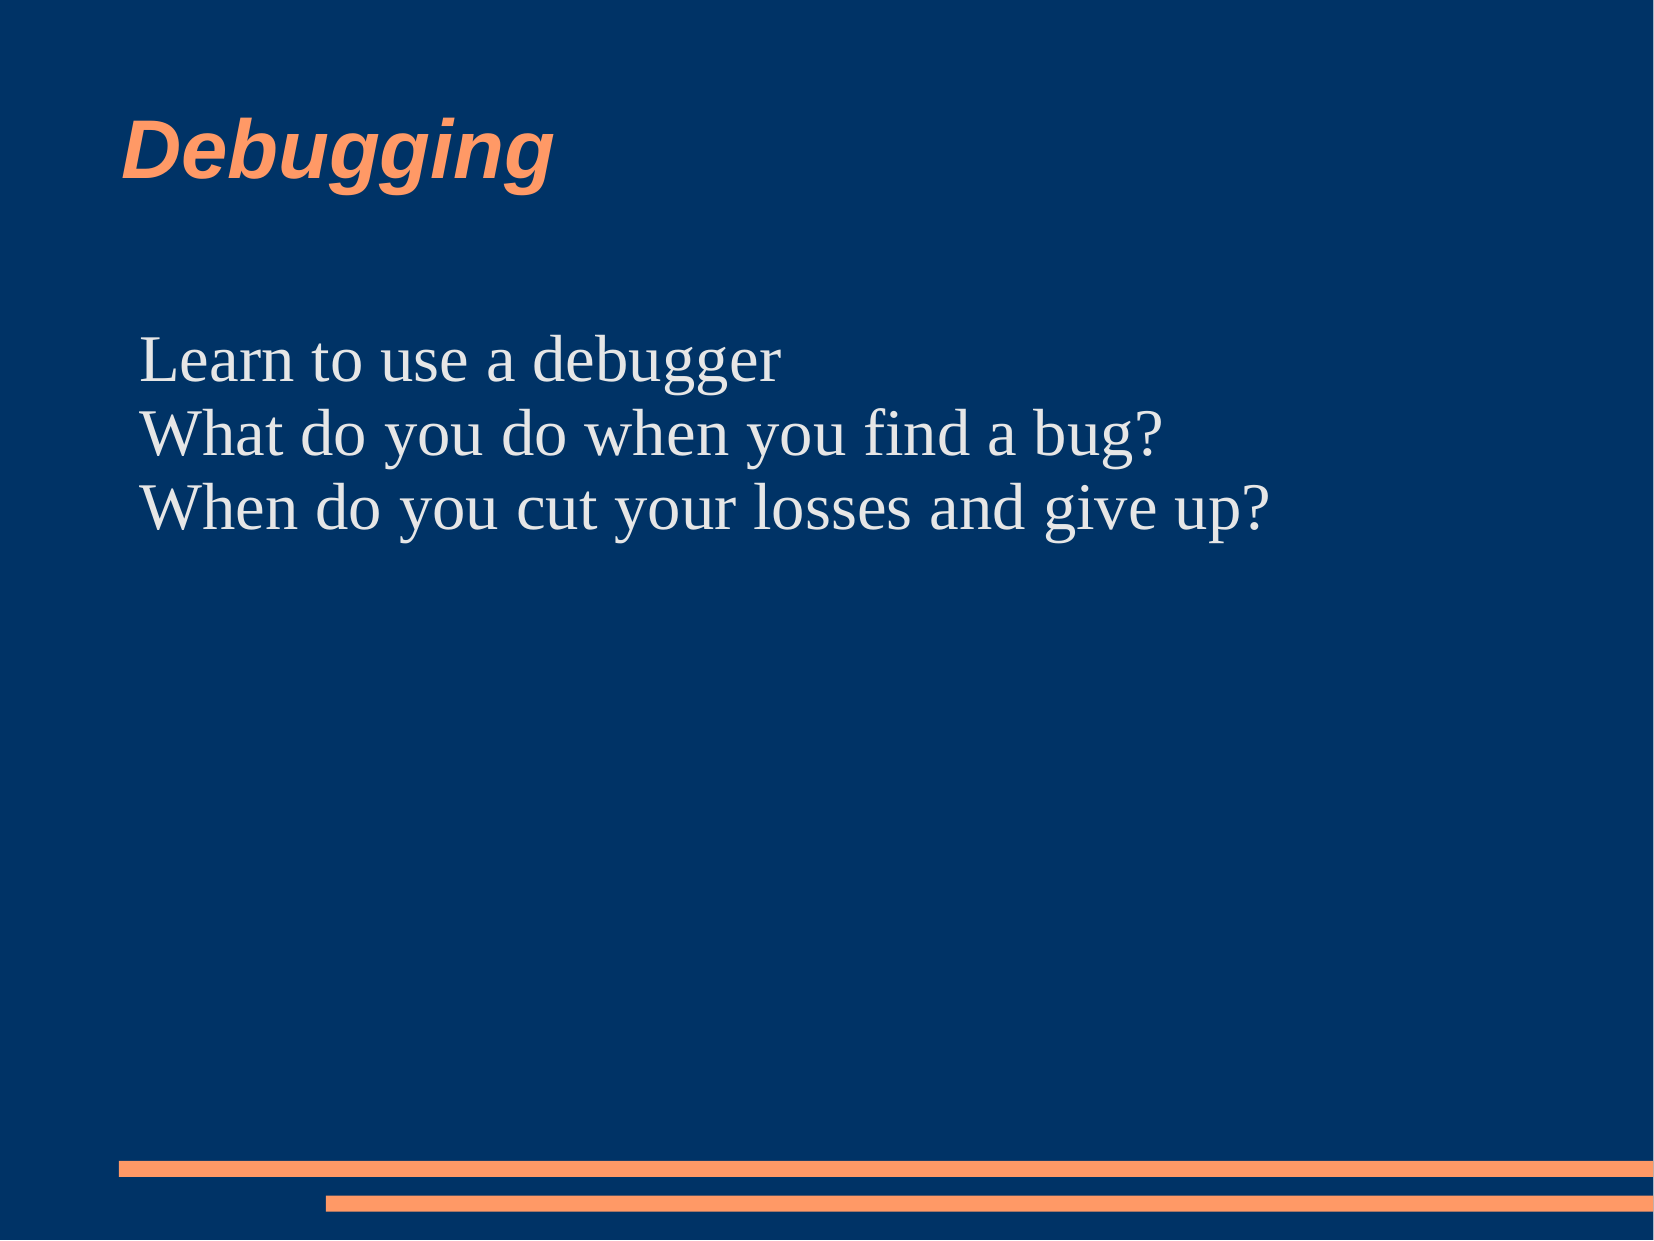

# Debugging
Learn to use a debugger
What do you do when you find a bug?
When do you cut your losses and give up?